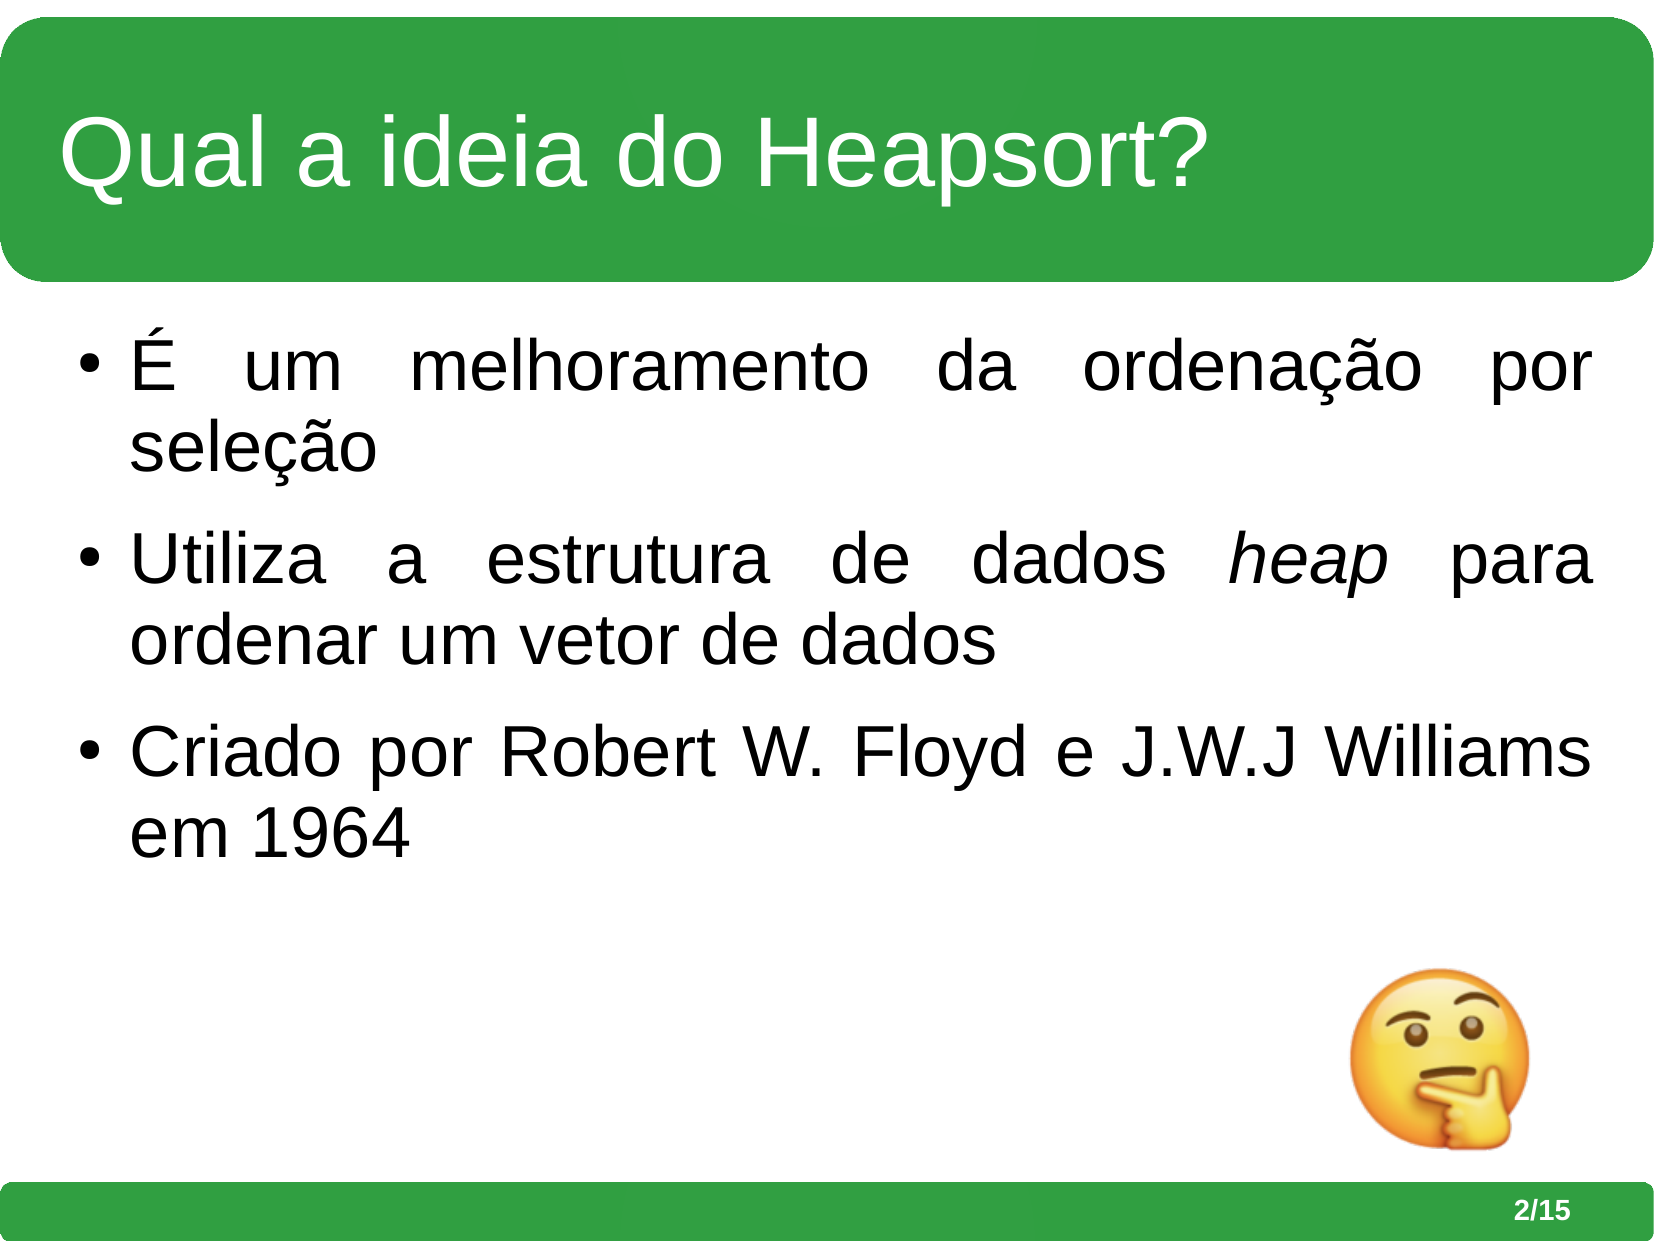

# Qual a ideia do Heapsort?
É um melhoramento da ordenação por seleção
Utiliza a estrutura de dados heap para ordenar um vetor de dados
Criado por Robert W. Floyd e J.W.J Williams em 1964
2